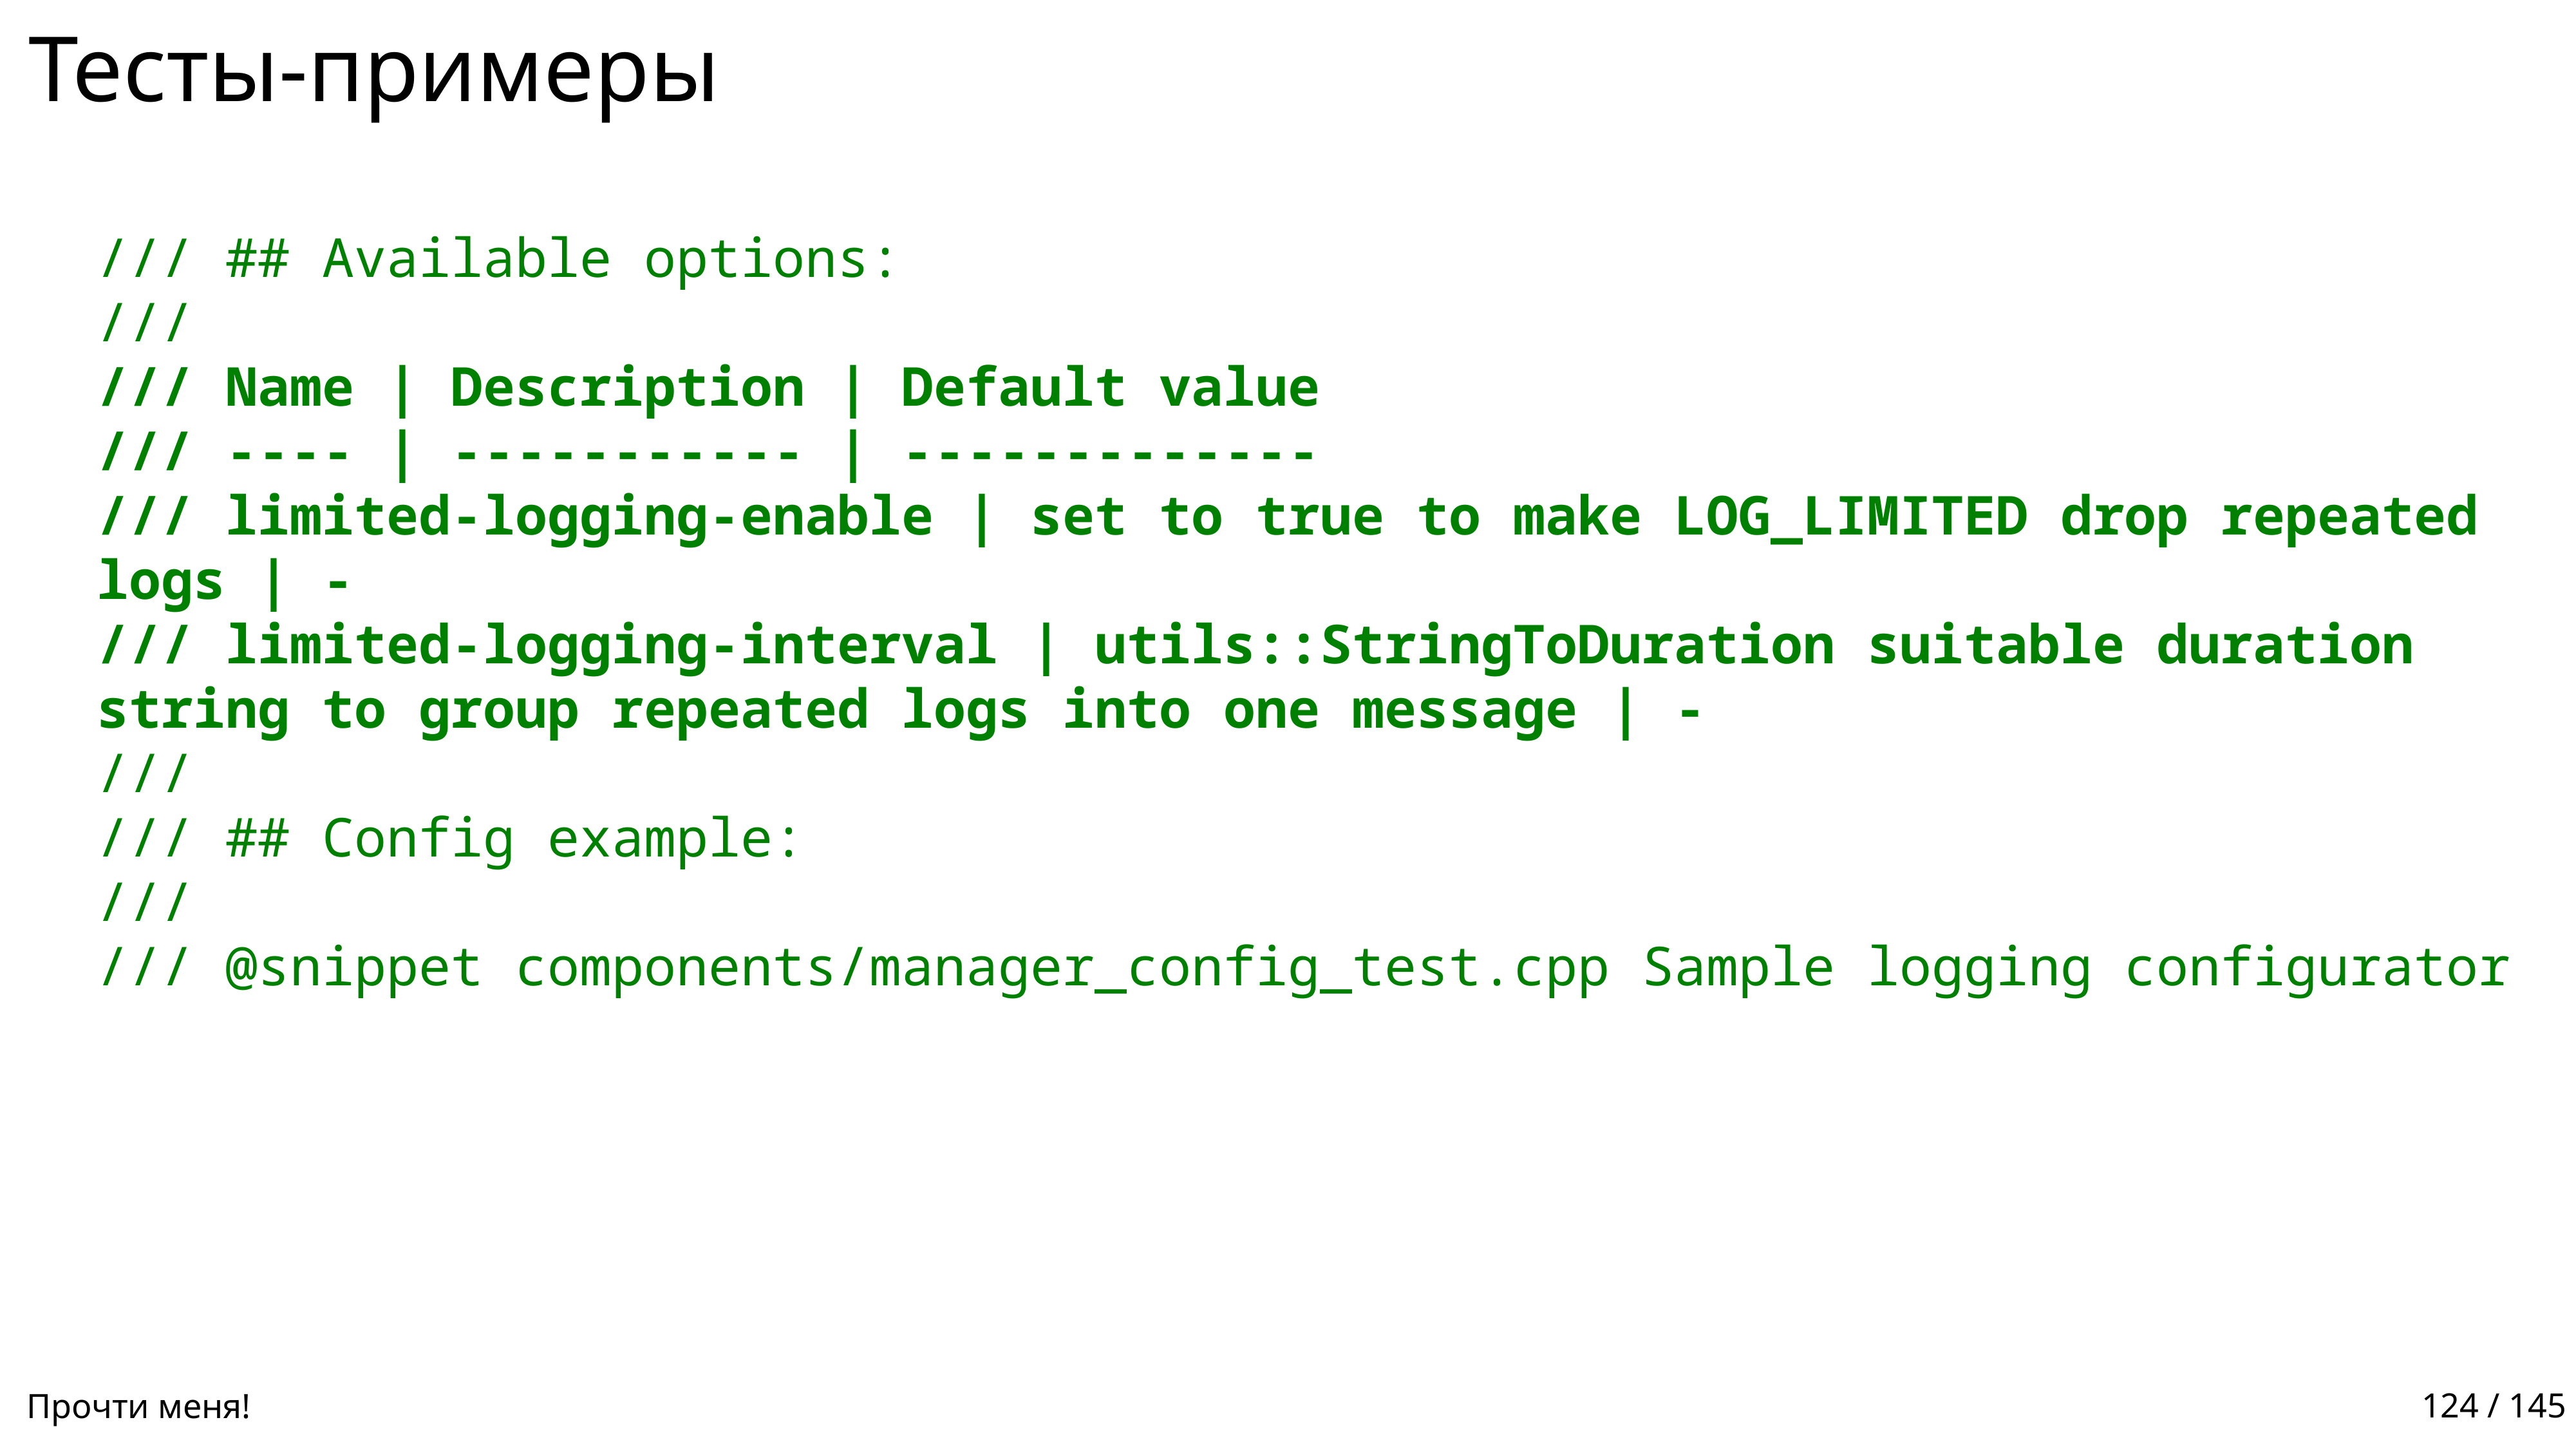

# Тесты-примеры
/// ## Available options:
///
/// Name | Description | Default value
/// ---- | ----------- | -------------
/// limited-logging-enable | set to true to make LOG_LIMITED drop repeated logs | -
/// limited-logging-interval | utils::StringToDuration suitable duration string to group repeated logs into one message | -
///
/// ## Config example:
///
/// @snippet components/manager_config_test.cpp Sample logging configurator
Прочти меня!